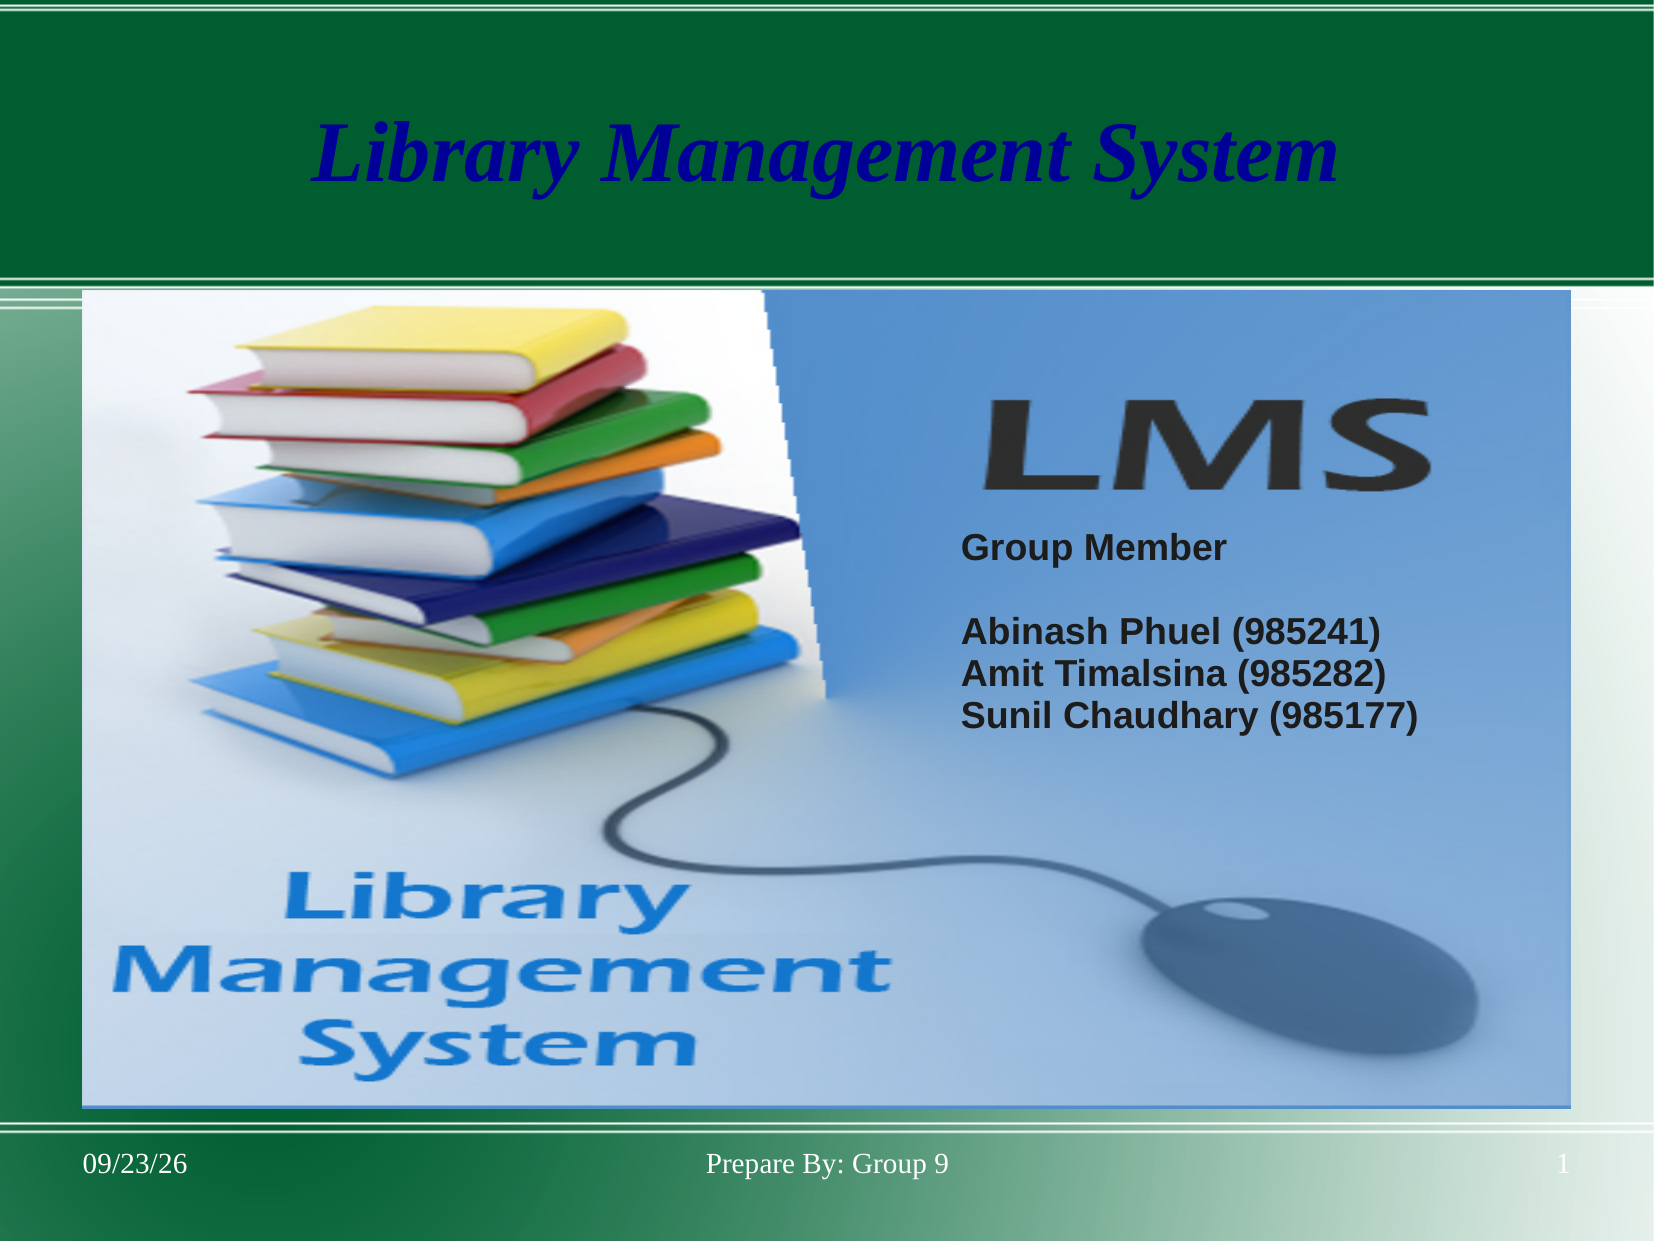

# Library Management System
Group Member
Abinash Phuel (985241)
Amit Timalsina (985282)
Sunil Chaudhary (985177)
Prepare By: Group 9
1